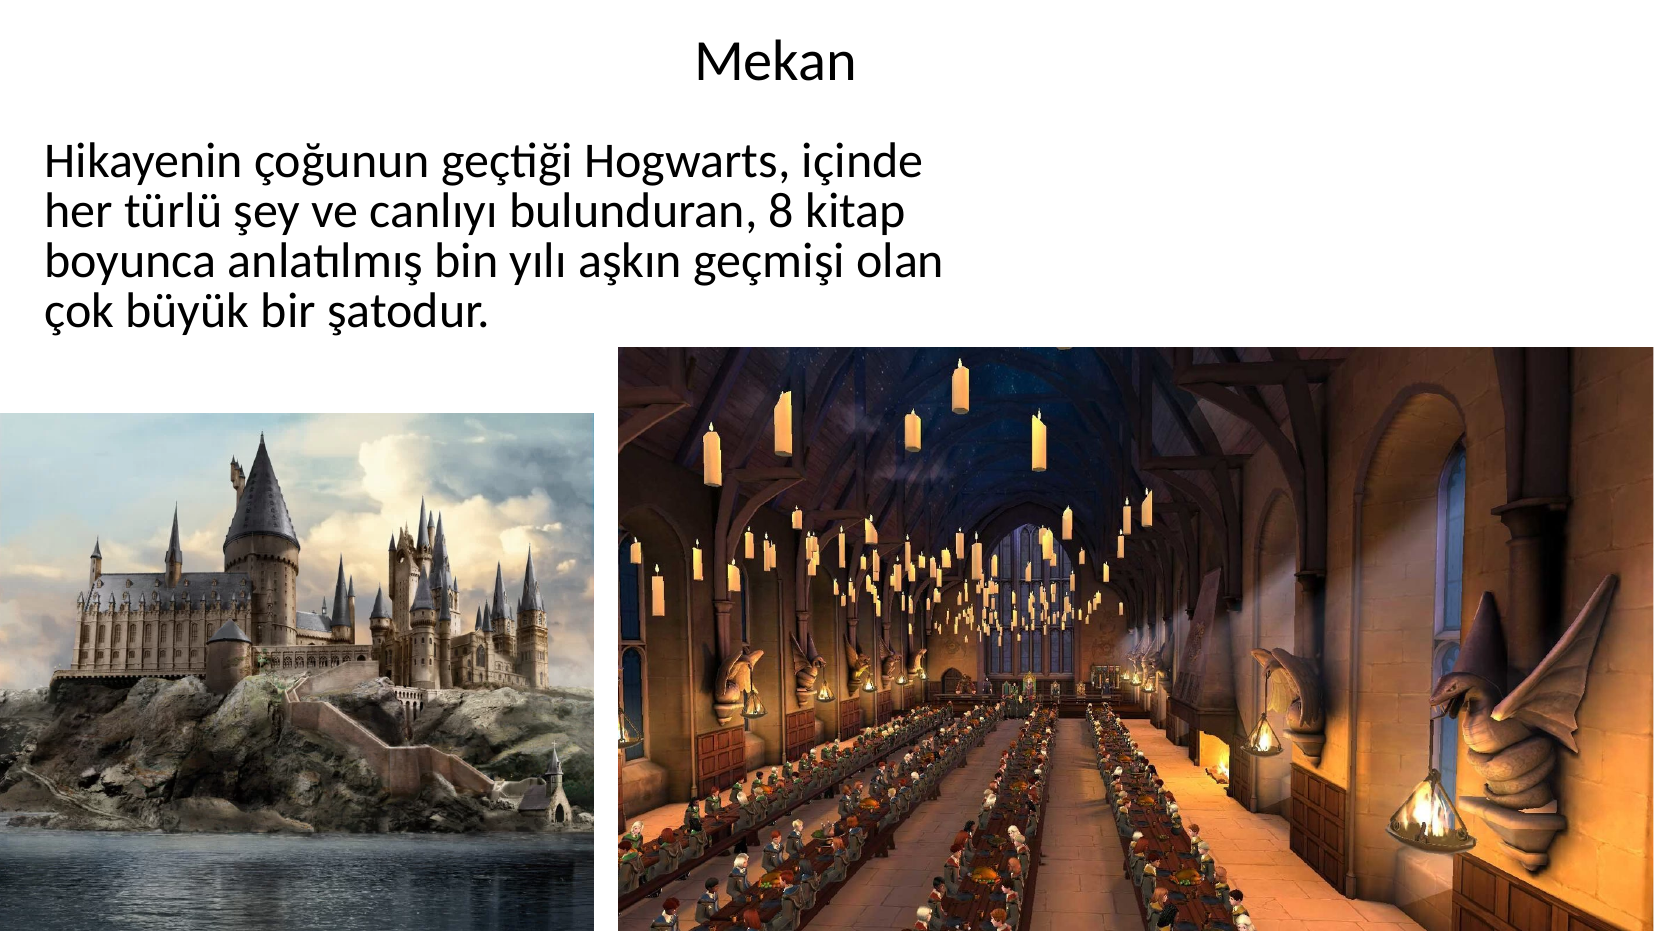

Mekan
Hikayenin çoğunun geçtiği Hogwarts, içinde her türlü şey ve canlıyı bulunduran, 8 kitap boyunca anlatılmış bin yılı aşkın geçmişi olan çok büyük bir şatodur.